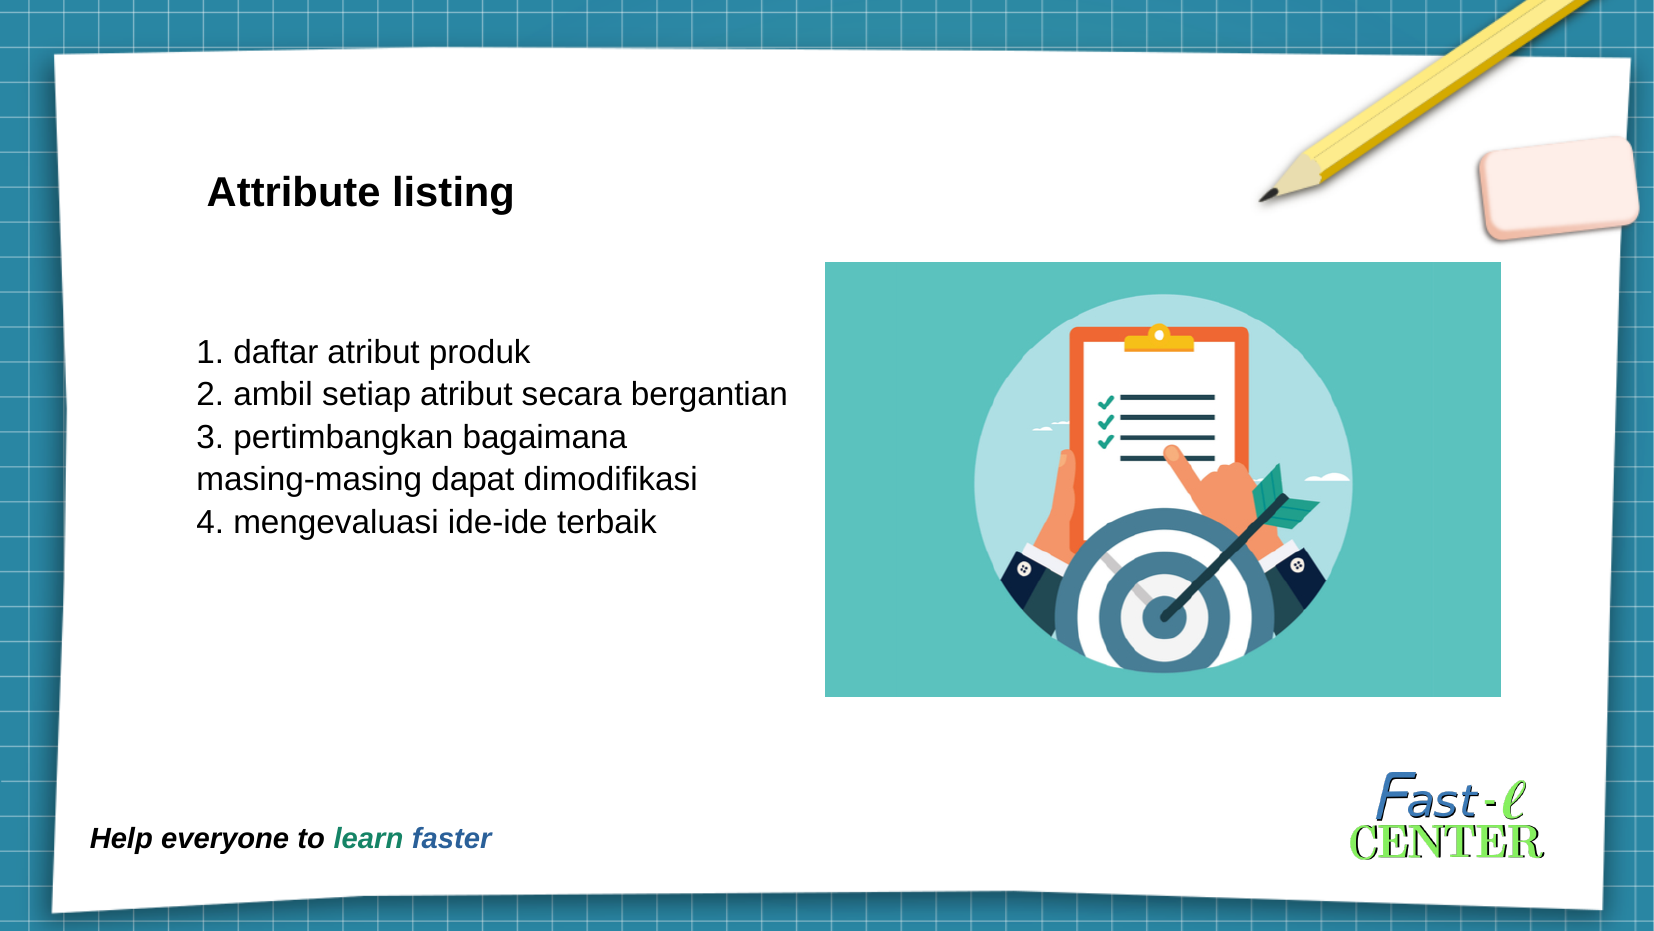

Attribute listing
1. daftar atribut produk
2. ambil setiap atribut secara bergantian
3. pertimbangkan bagaimana
masing-masing dapat dimodifikasi
4. mengevaluasi ide-ide terbaik
Help everyone to learn faster